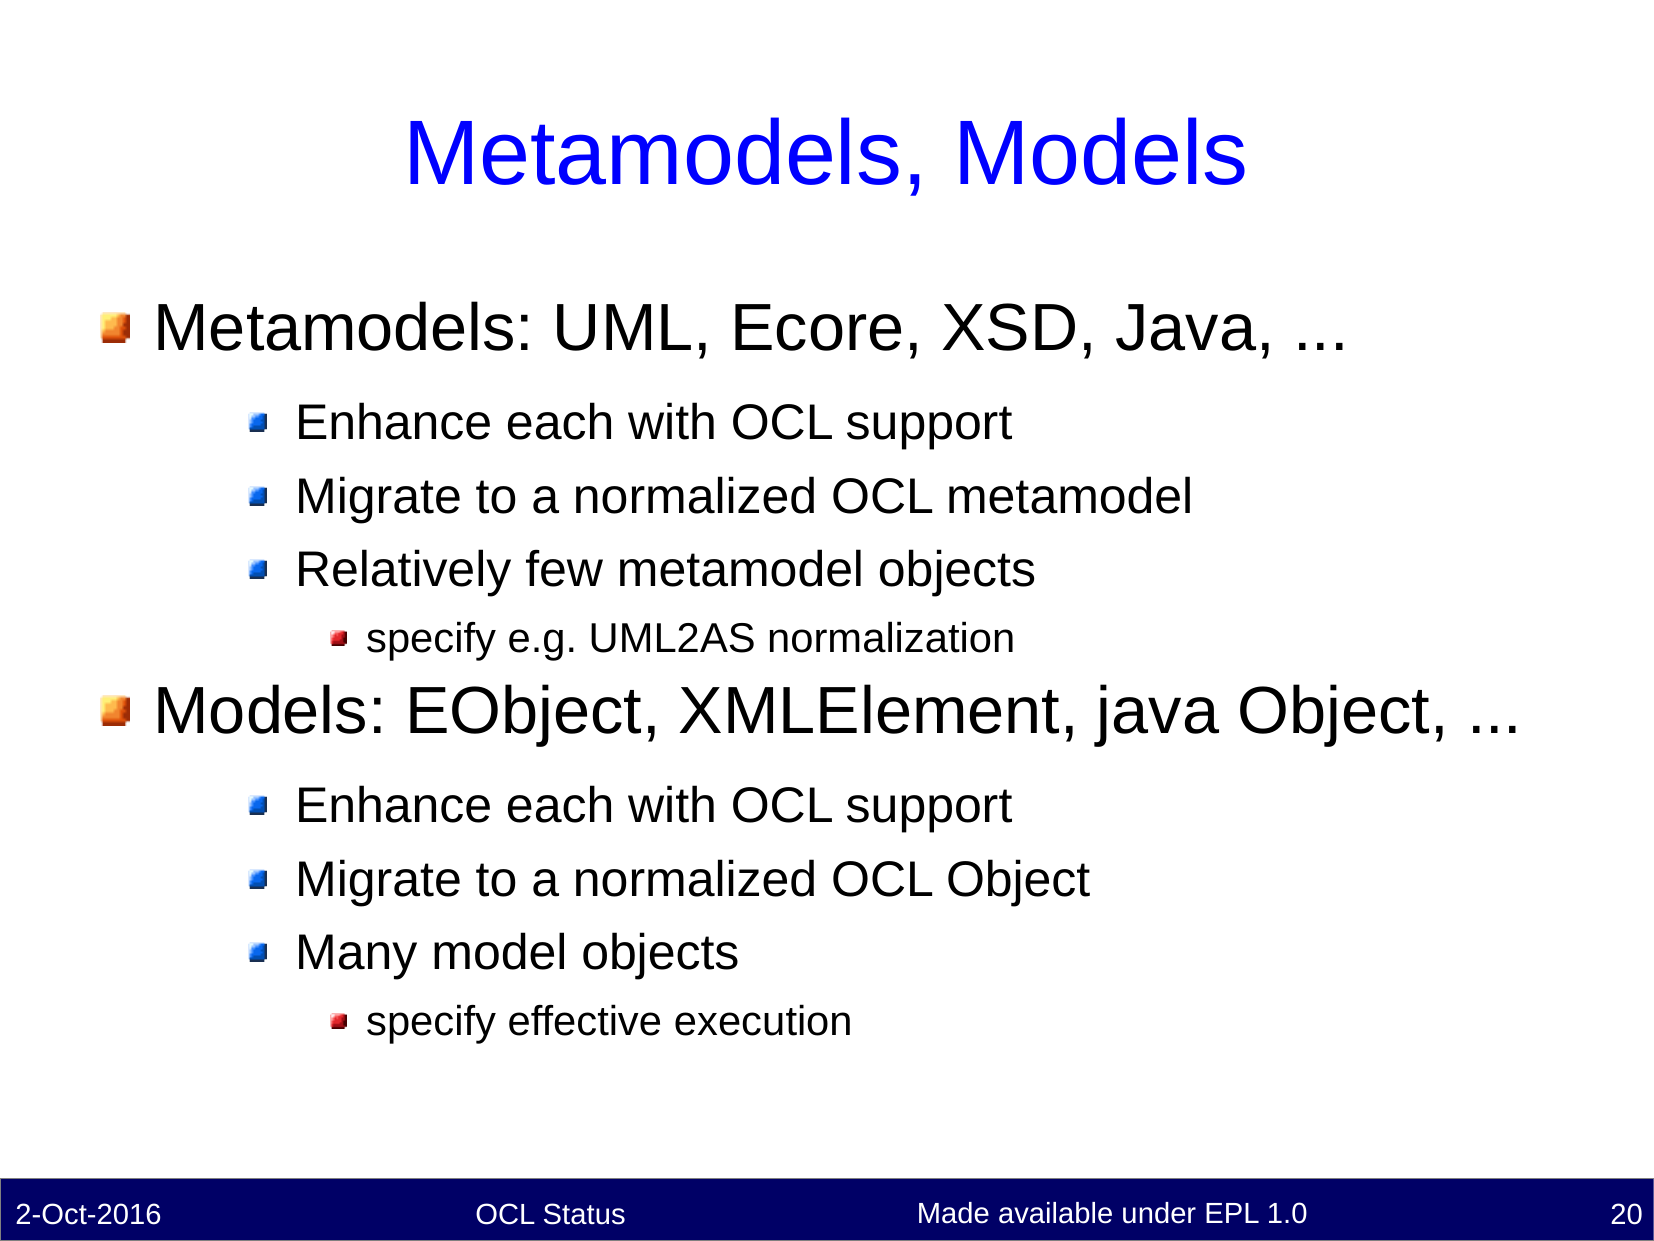

# Metamodels, Models
Metamodels: UML, Ecore, XSD, Java, ...
Enhance each with OCL support
Migrate to a normalized OCL metamodel
Relatively few metamodel objects
specify e.g. UML2AS normalization
Models: EObject, XMLElement, java Object, ...
Enhance each with OCL support
Migrate to a normalized OCL Object
Many model objects
specify effective execution
2-Oct-2016
OCL Status
20